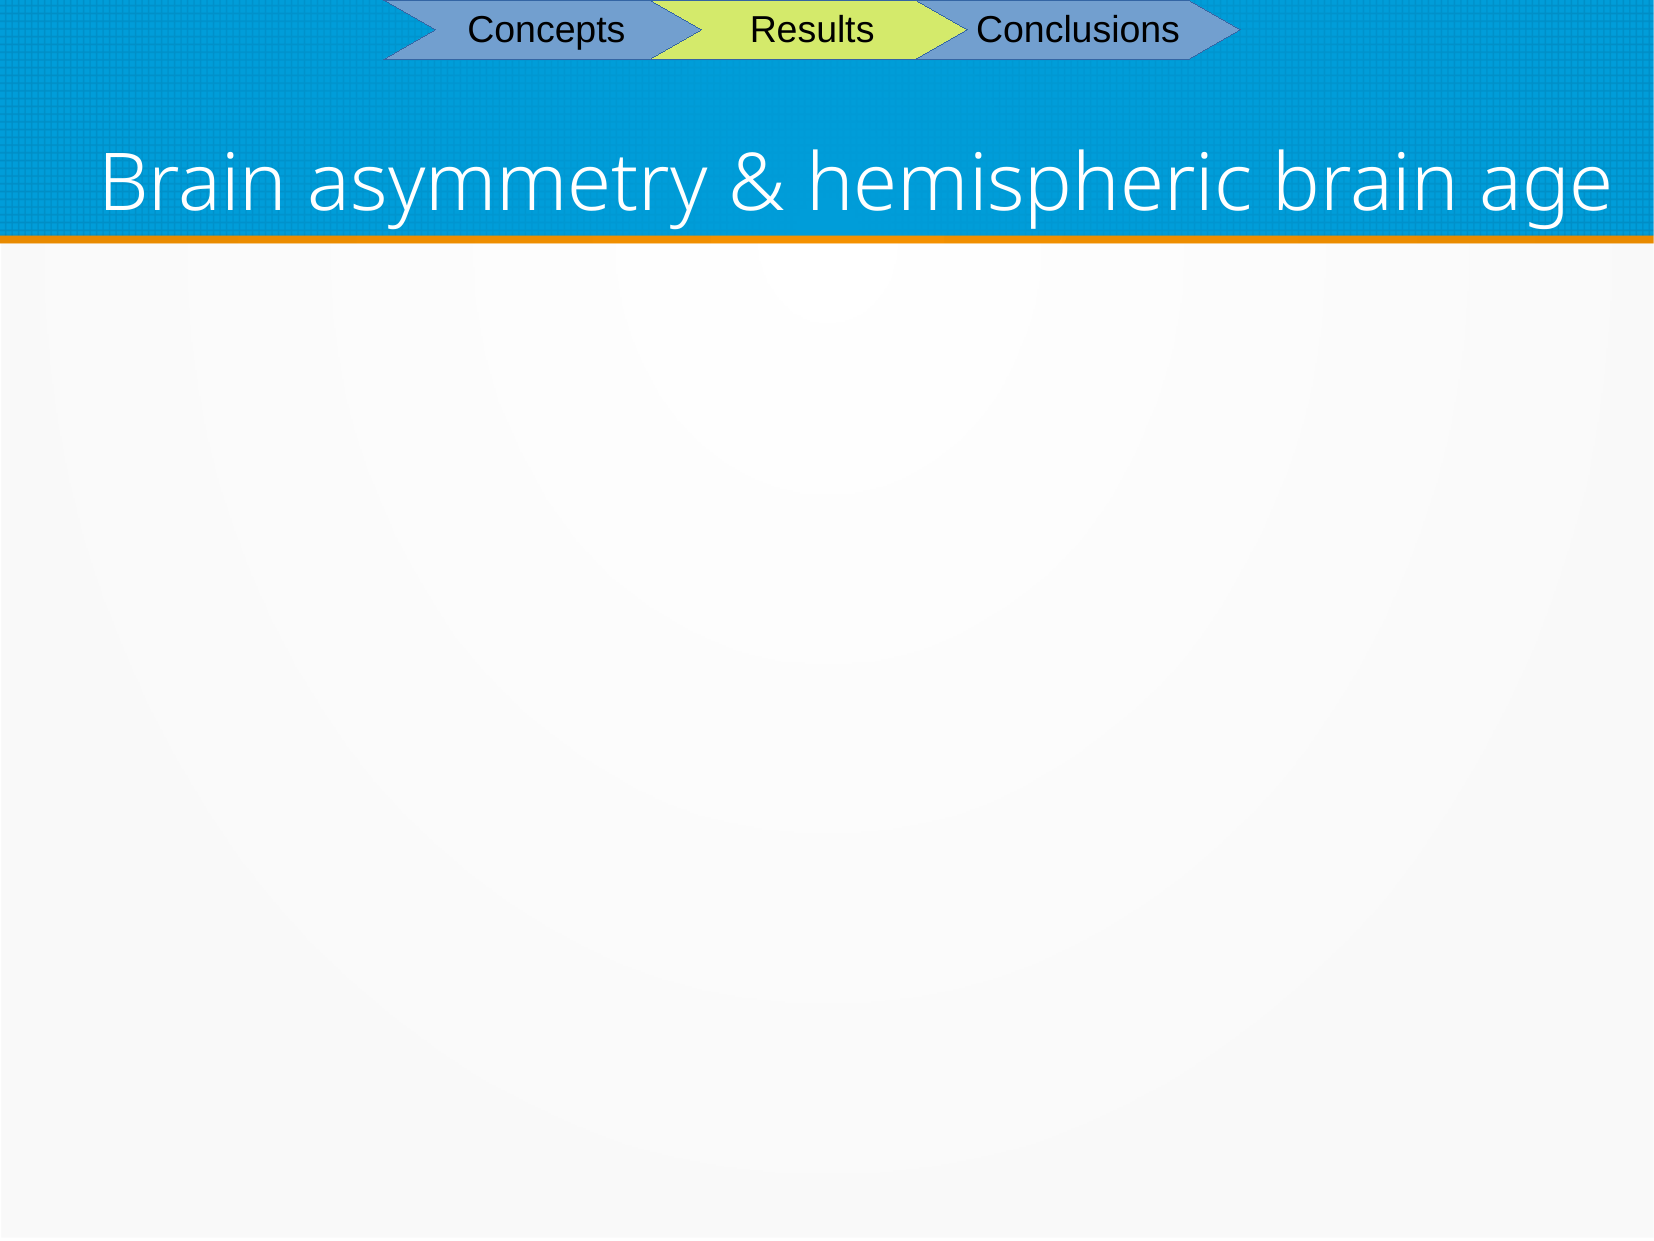

Concepts
Results
Conclusions
# Brain asymmetry & hemispheric brain age